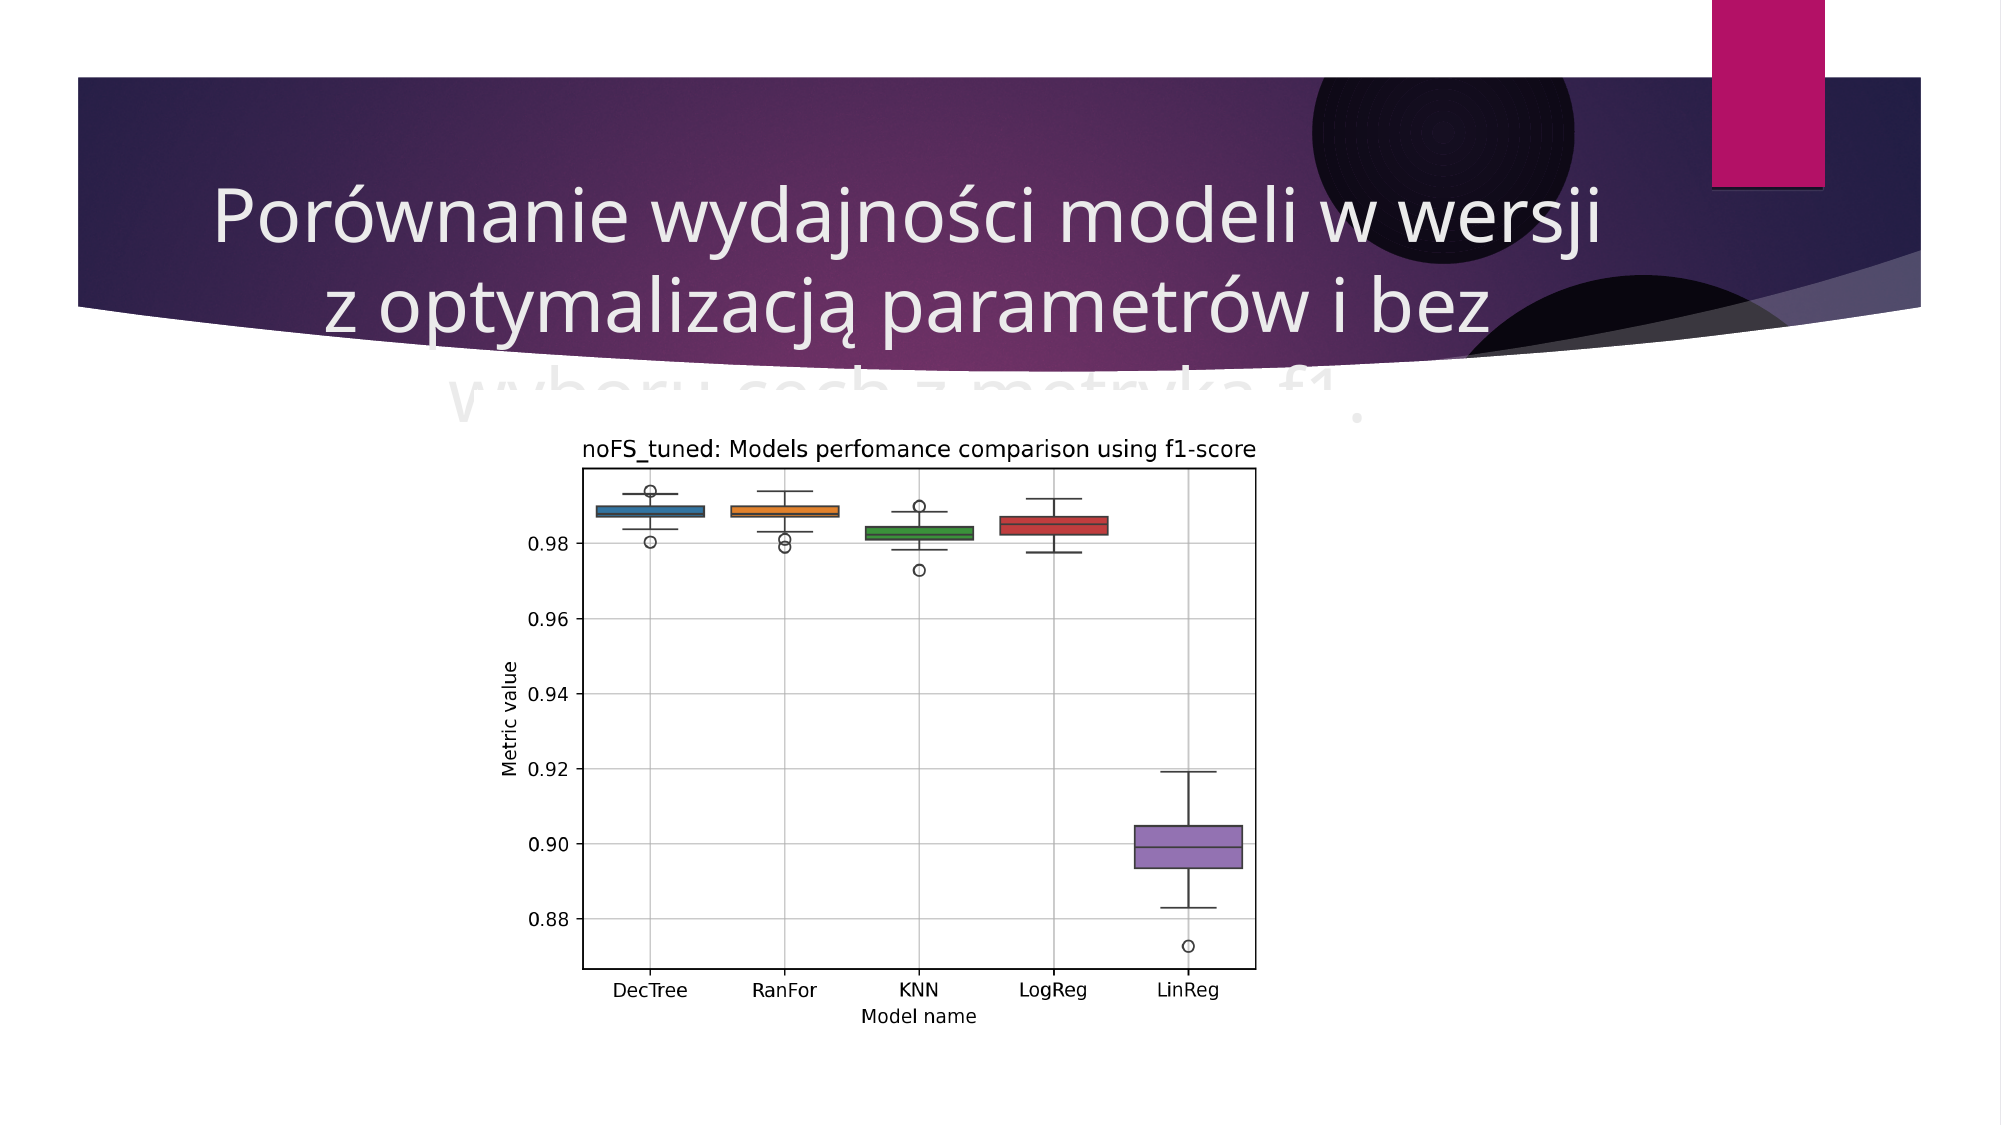

# Porównanie wydajności modeli w wersji z optymalizacją parametrów i bez wyboru cech z metryką f1.